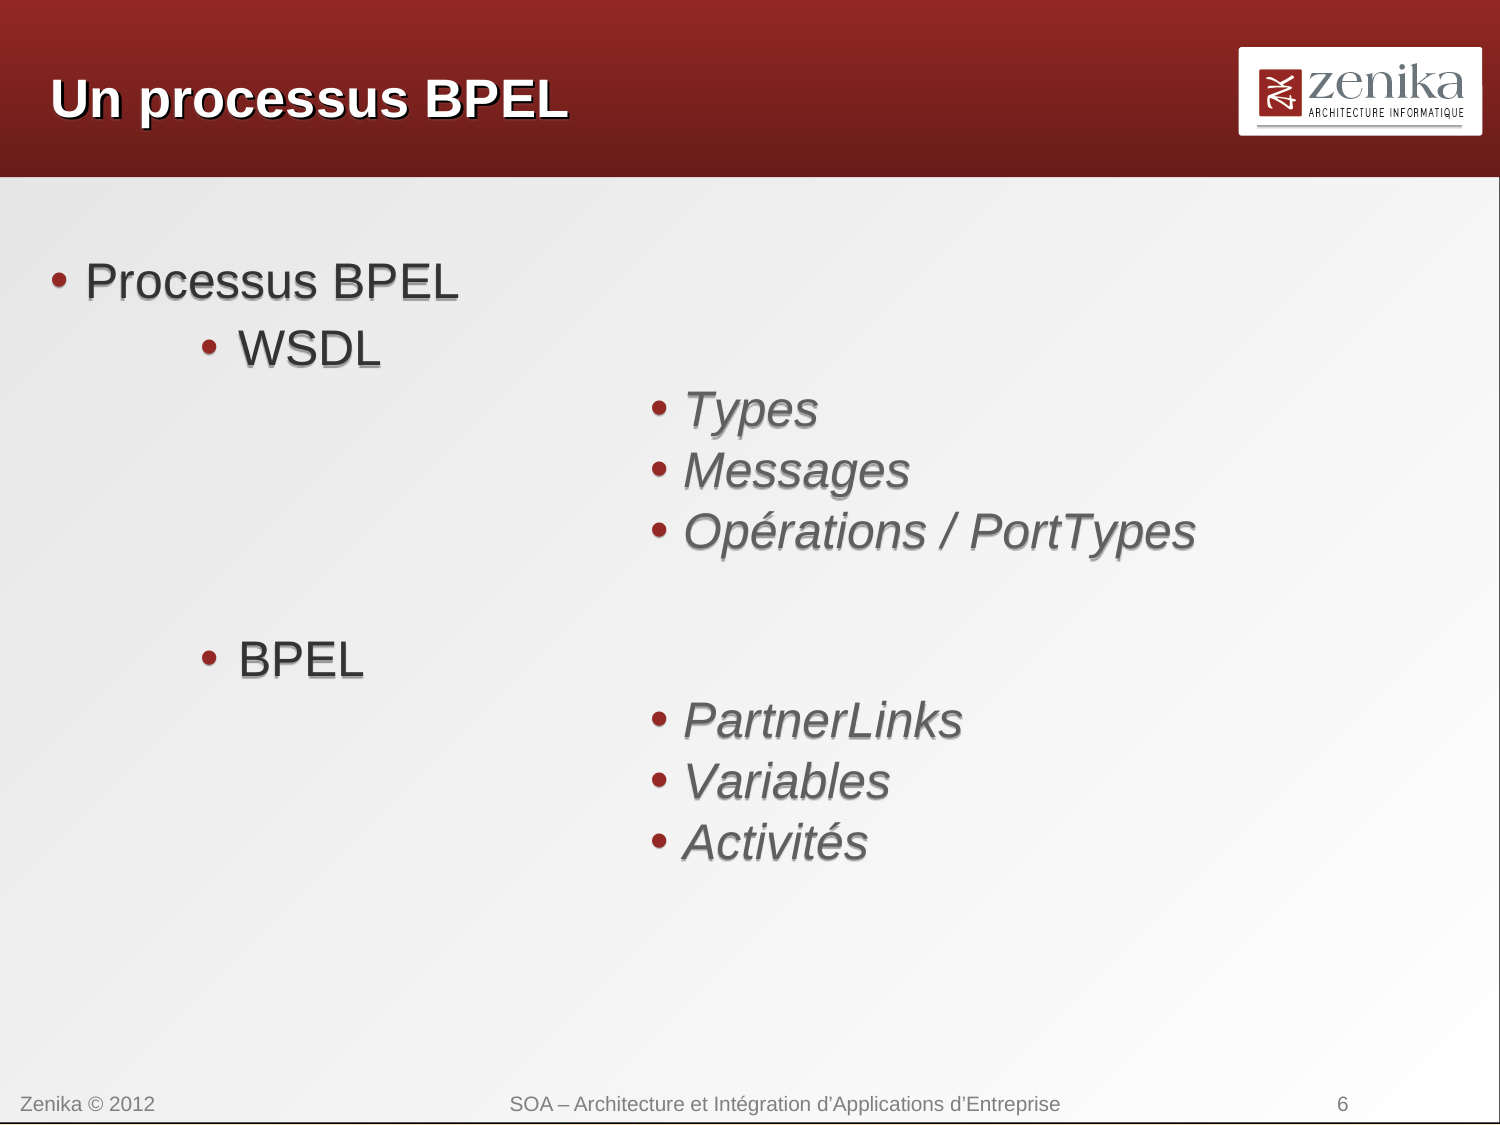

# Un processus BPEL
Processus BPEL
WSDL
 Types
 Messages
 Opérations / PortTypes
BPEL
 PartnerLinks
 Variables
 Activités